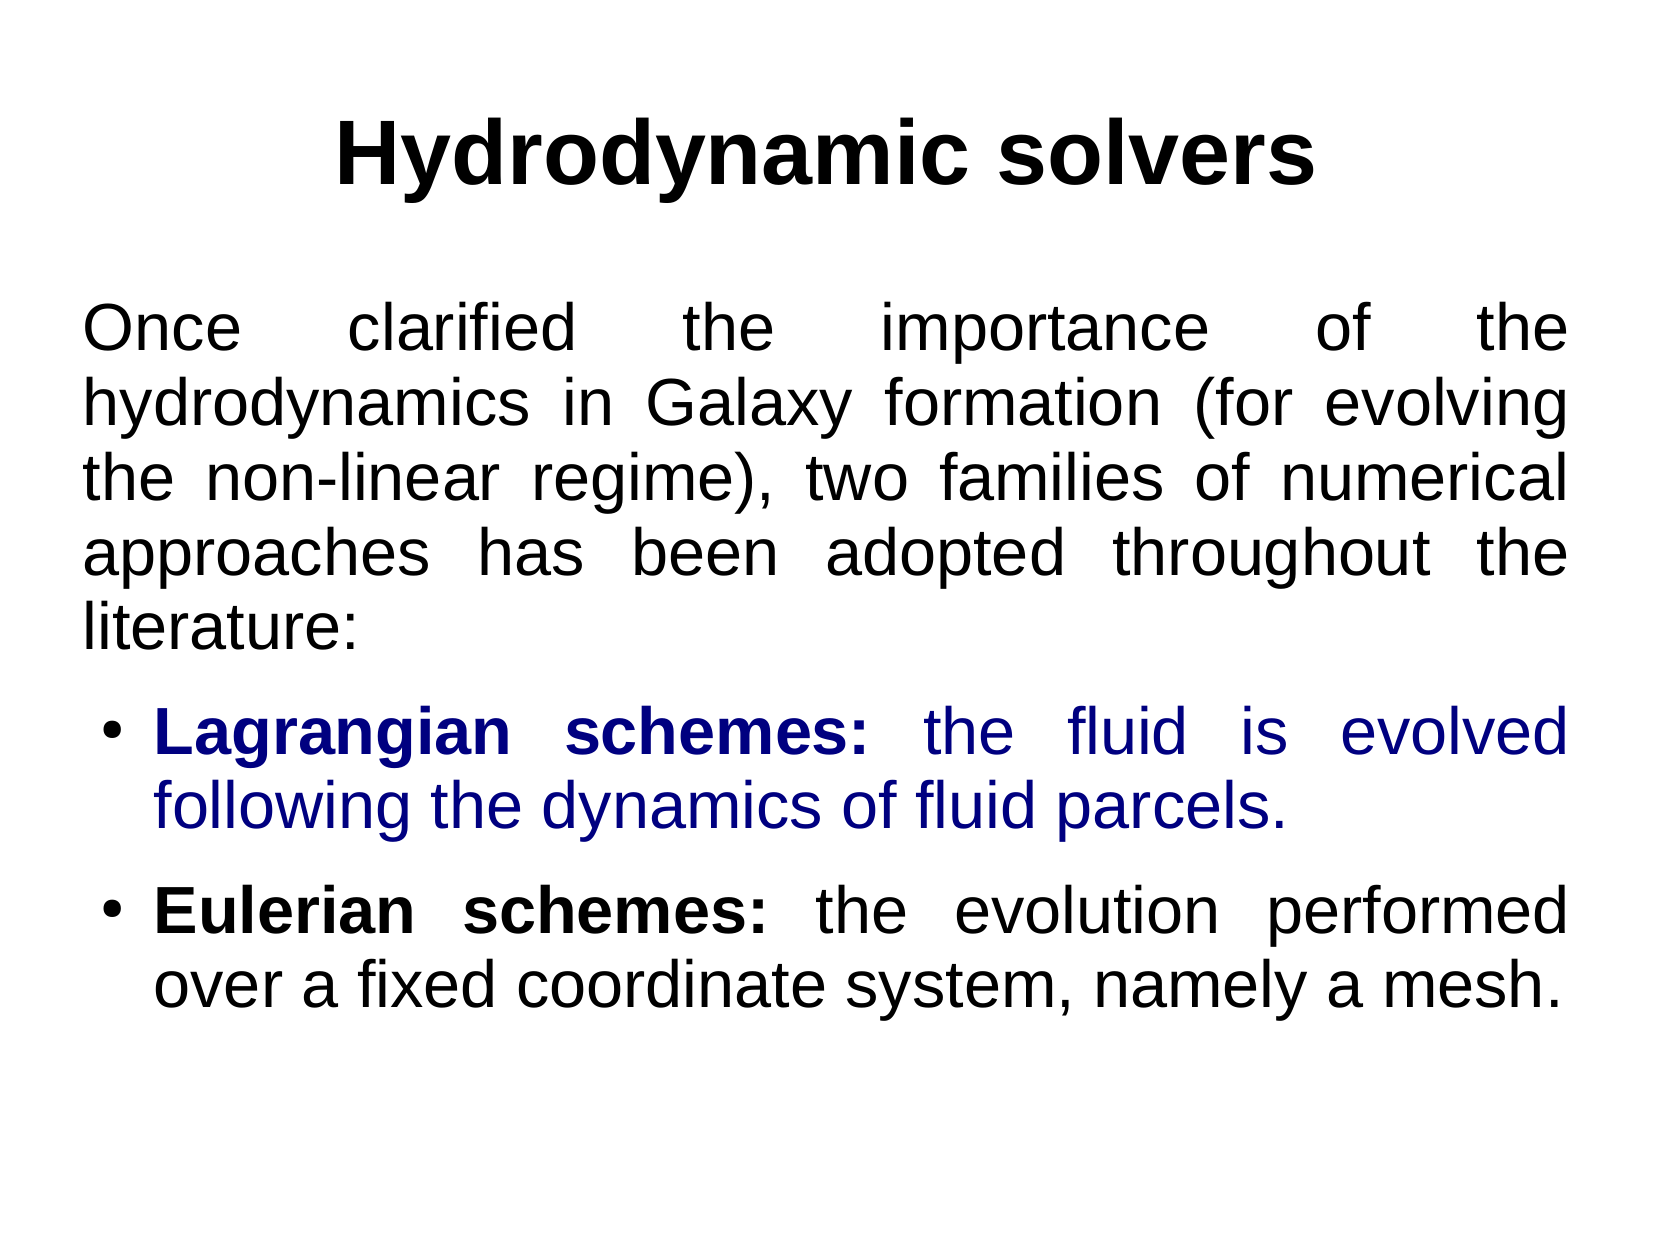

# Hydrodynamic solvers
Once clarified the importance of the hydrodynamics in Galaxy formation (for evolving the non-linear regime), two families of numerical approaches has been adopted throughout the literature:
Lagrangian schemes: the fluid is evolved following the dynamics of fluid parcels.
Eulerian schemes: the evolution performed over a fixed coordinate system, namely a mesh.